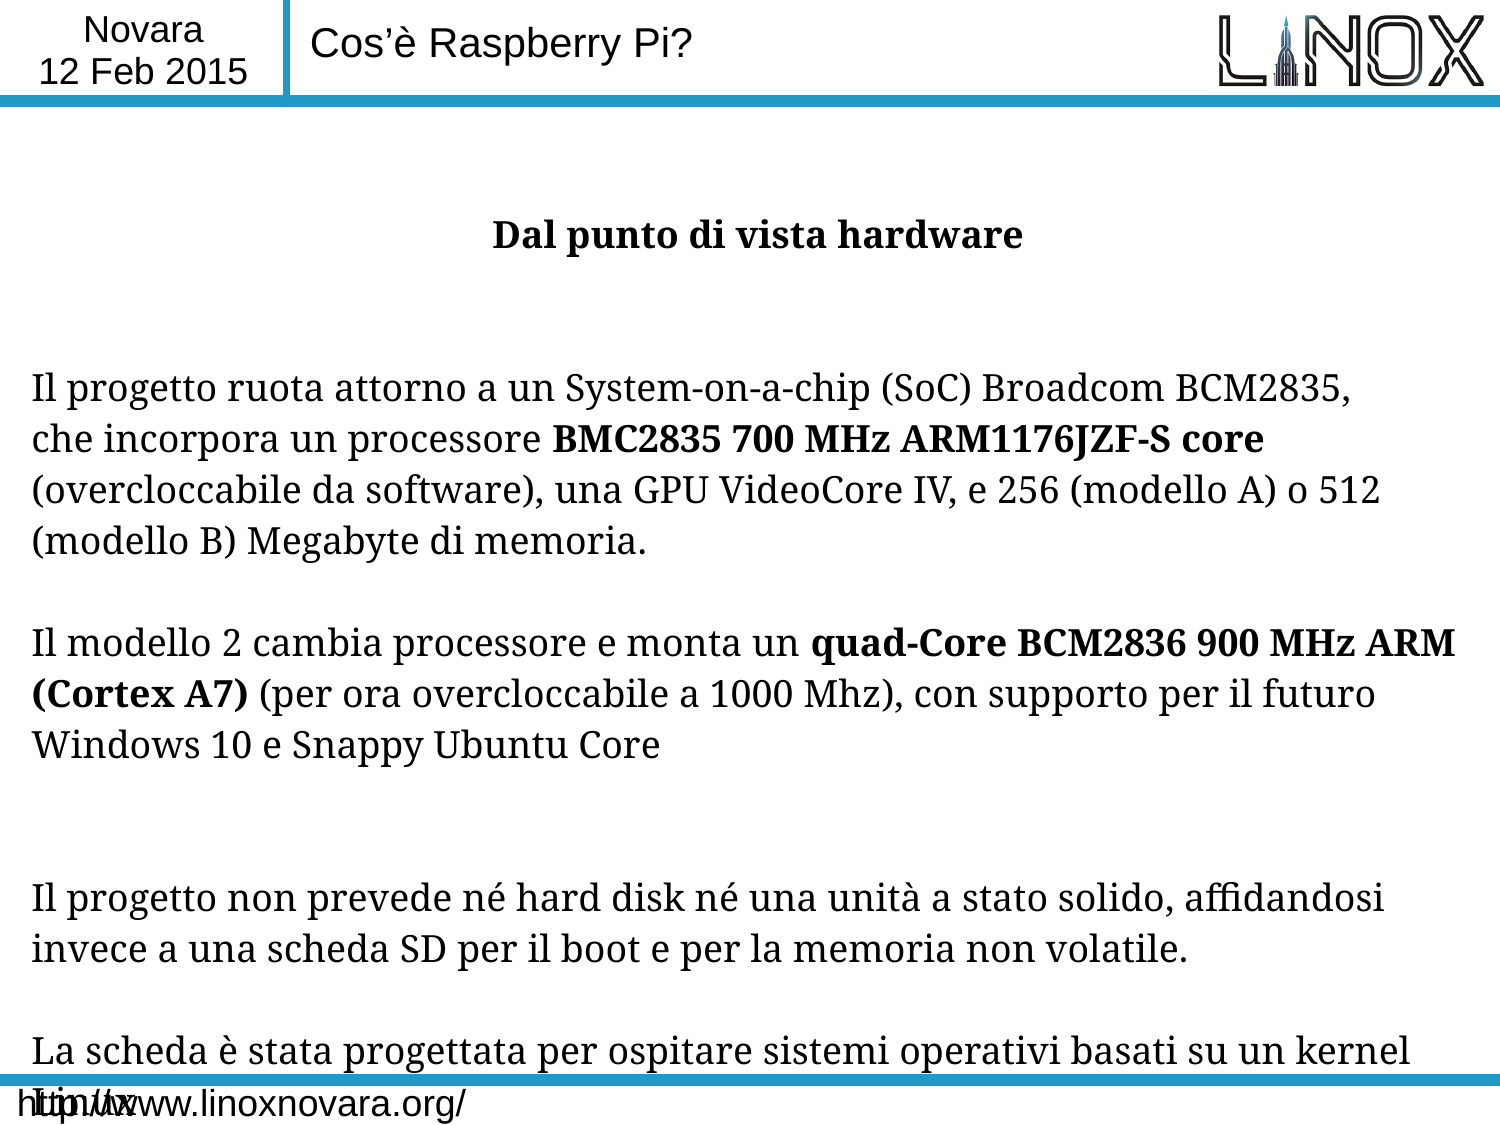

# Cos’è Raspberry Pi?
Dal punto di vista hardware
Il progetto ruota attorno a un System-on-a-chip (SoC) Broadcom BCM2835,
che incorpora un processore BMC2835 700 MHz ARM1176JZF-S core (overcloccabile da software), una GPU VideoCore IV, e 256 (modello A) o 512 (modello B) Megabyte di memoria.
Il modello 2 cambia processore e monta un quad-Core BCM2836 900 MHz ARM (Cortex A7) (per ora overcloccabile a 1000 Mhz), con supporto per il futuro Windows 10 e Snappy Ubuntu Core
Il progetto non prevede né hard disk né una unità a stato solido, affidandosi invece a una scheda SD per il boot e per la memoria non volatile.
La scheda è stata progettata per ospitare sistemi operativi basati su un kernel Linux
o RISC OS.